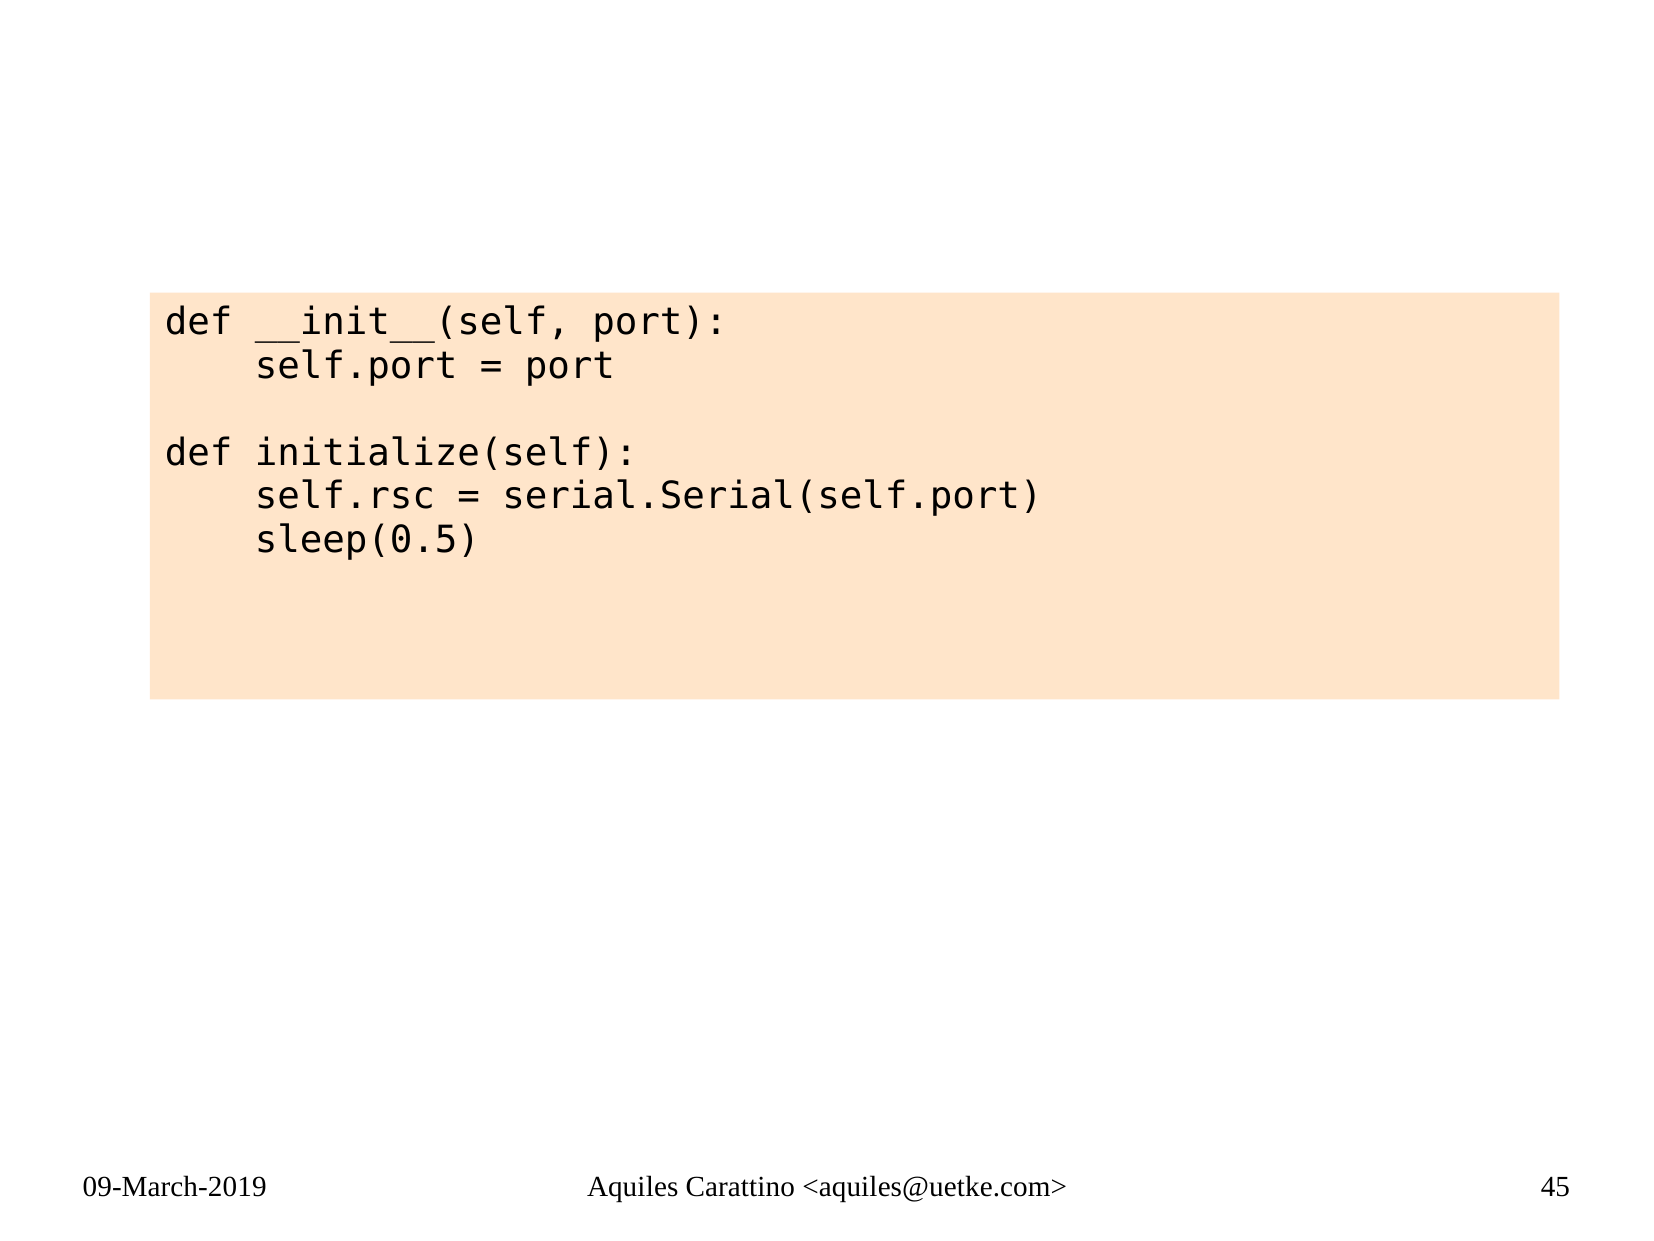

def __init__(self, port):
 self.port = port
def initialize(self):
 self.rsc = serial.Serial(self.port)
 sleep(0.5)
09-March-2019
Aquiles Carattino <aquiles@uetke.com>
45